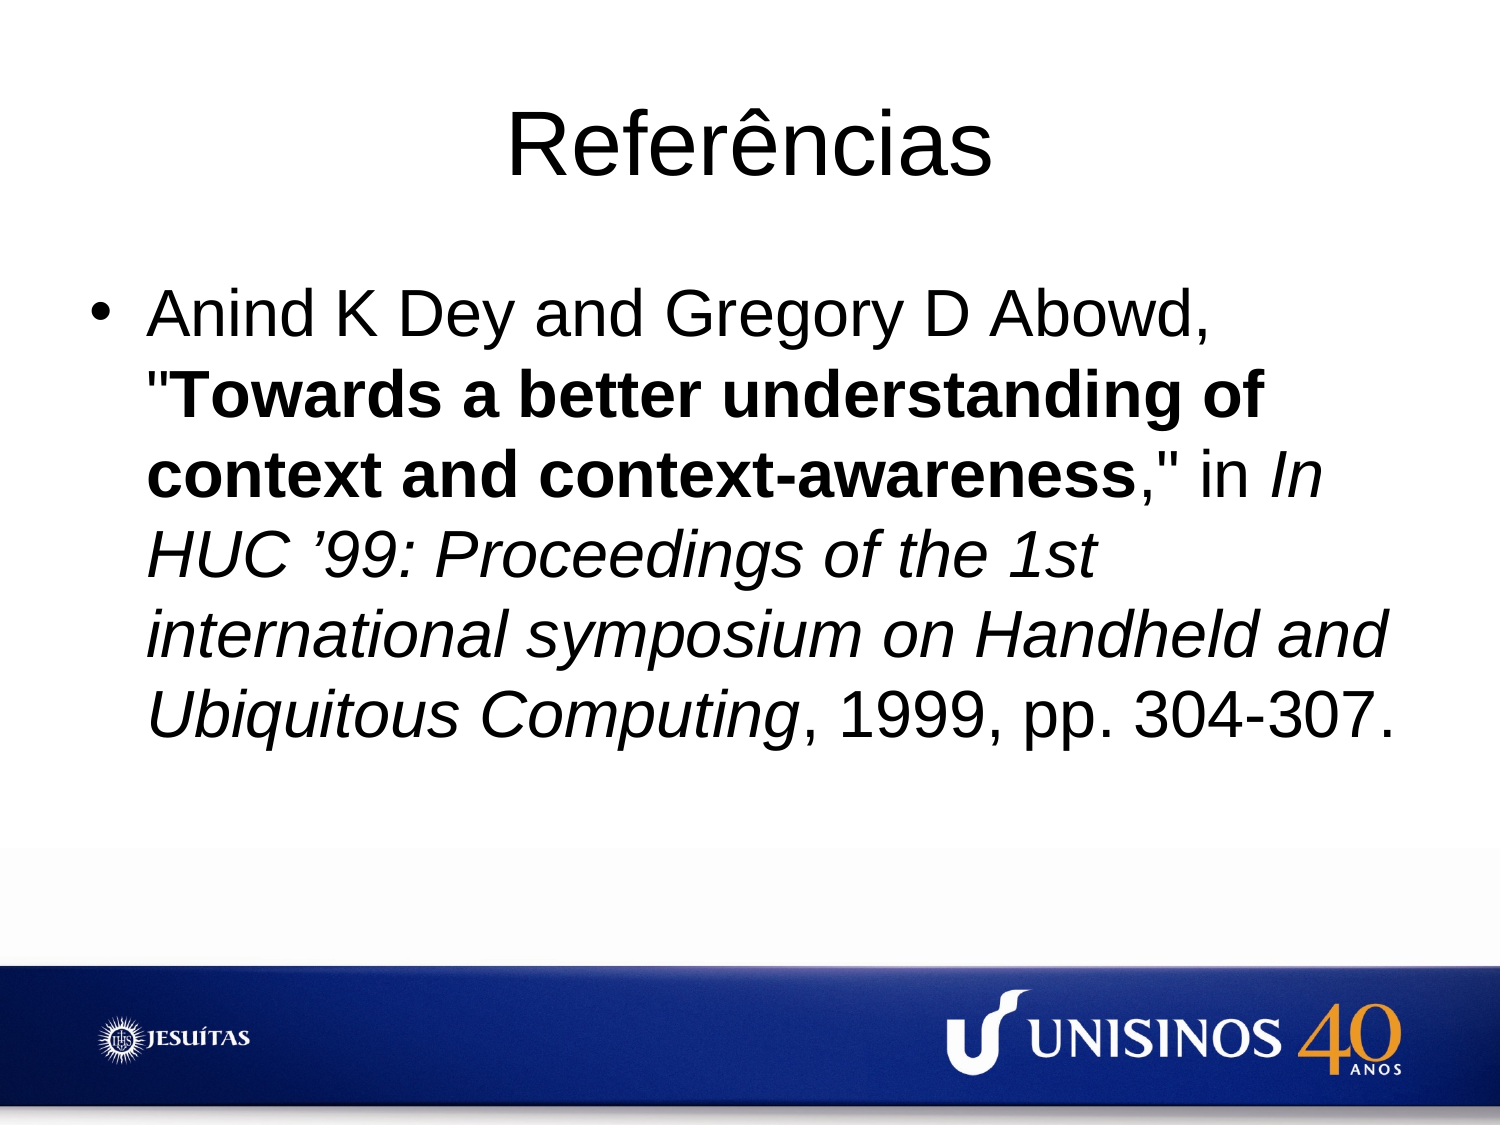

# Referências
Anind K Dey and Gregory D Abowd, "Towards a better understanding of context and context-awareness," in In HUC ’99: Proceedings of the 1st international symposium on Handheld and Ubiquitous Computing, 1999, pp. 304-307.